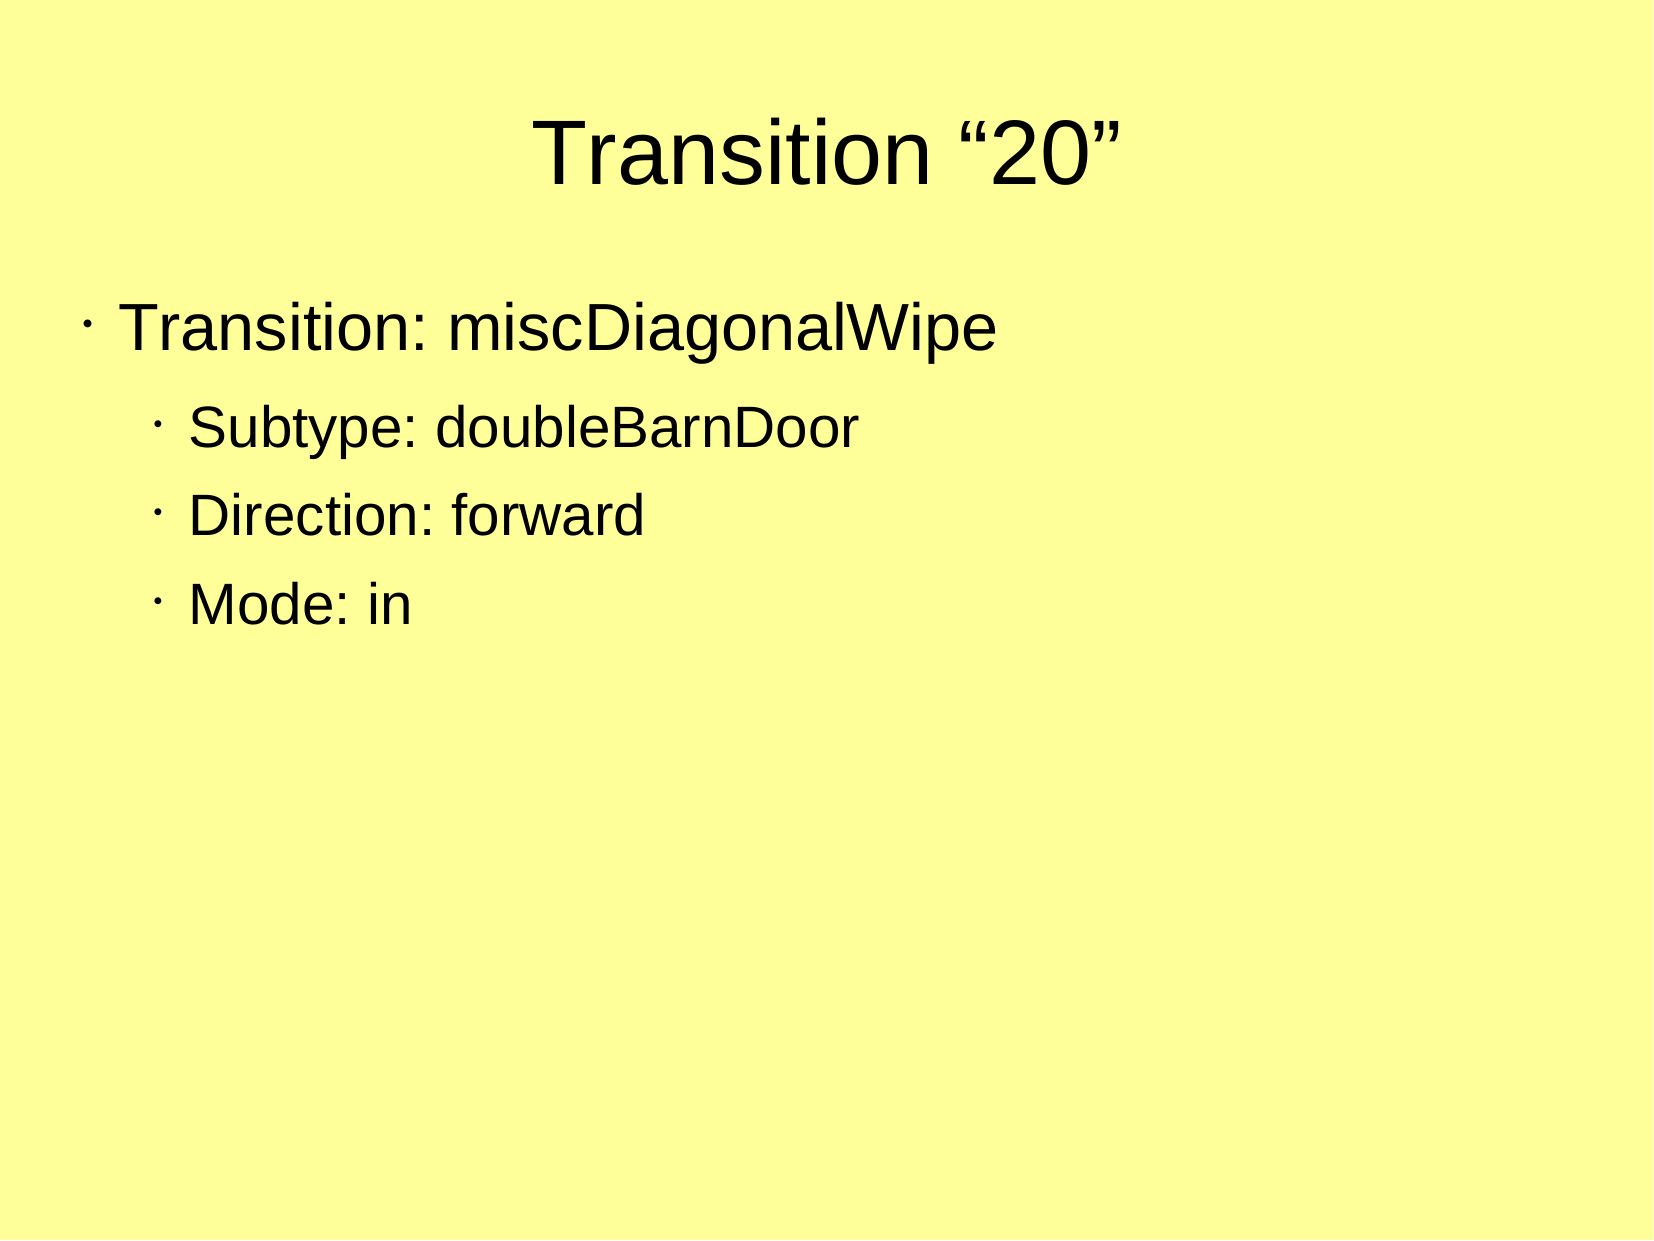

# Transition “20”
Transition: miscDiagonalWipe
Subtype: doubleBarnDoor
Direction: forward
Mode: in